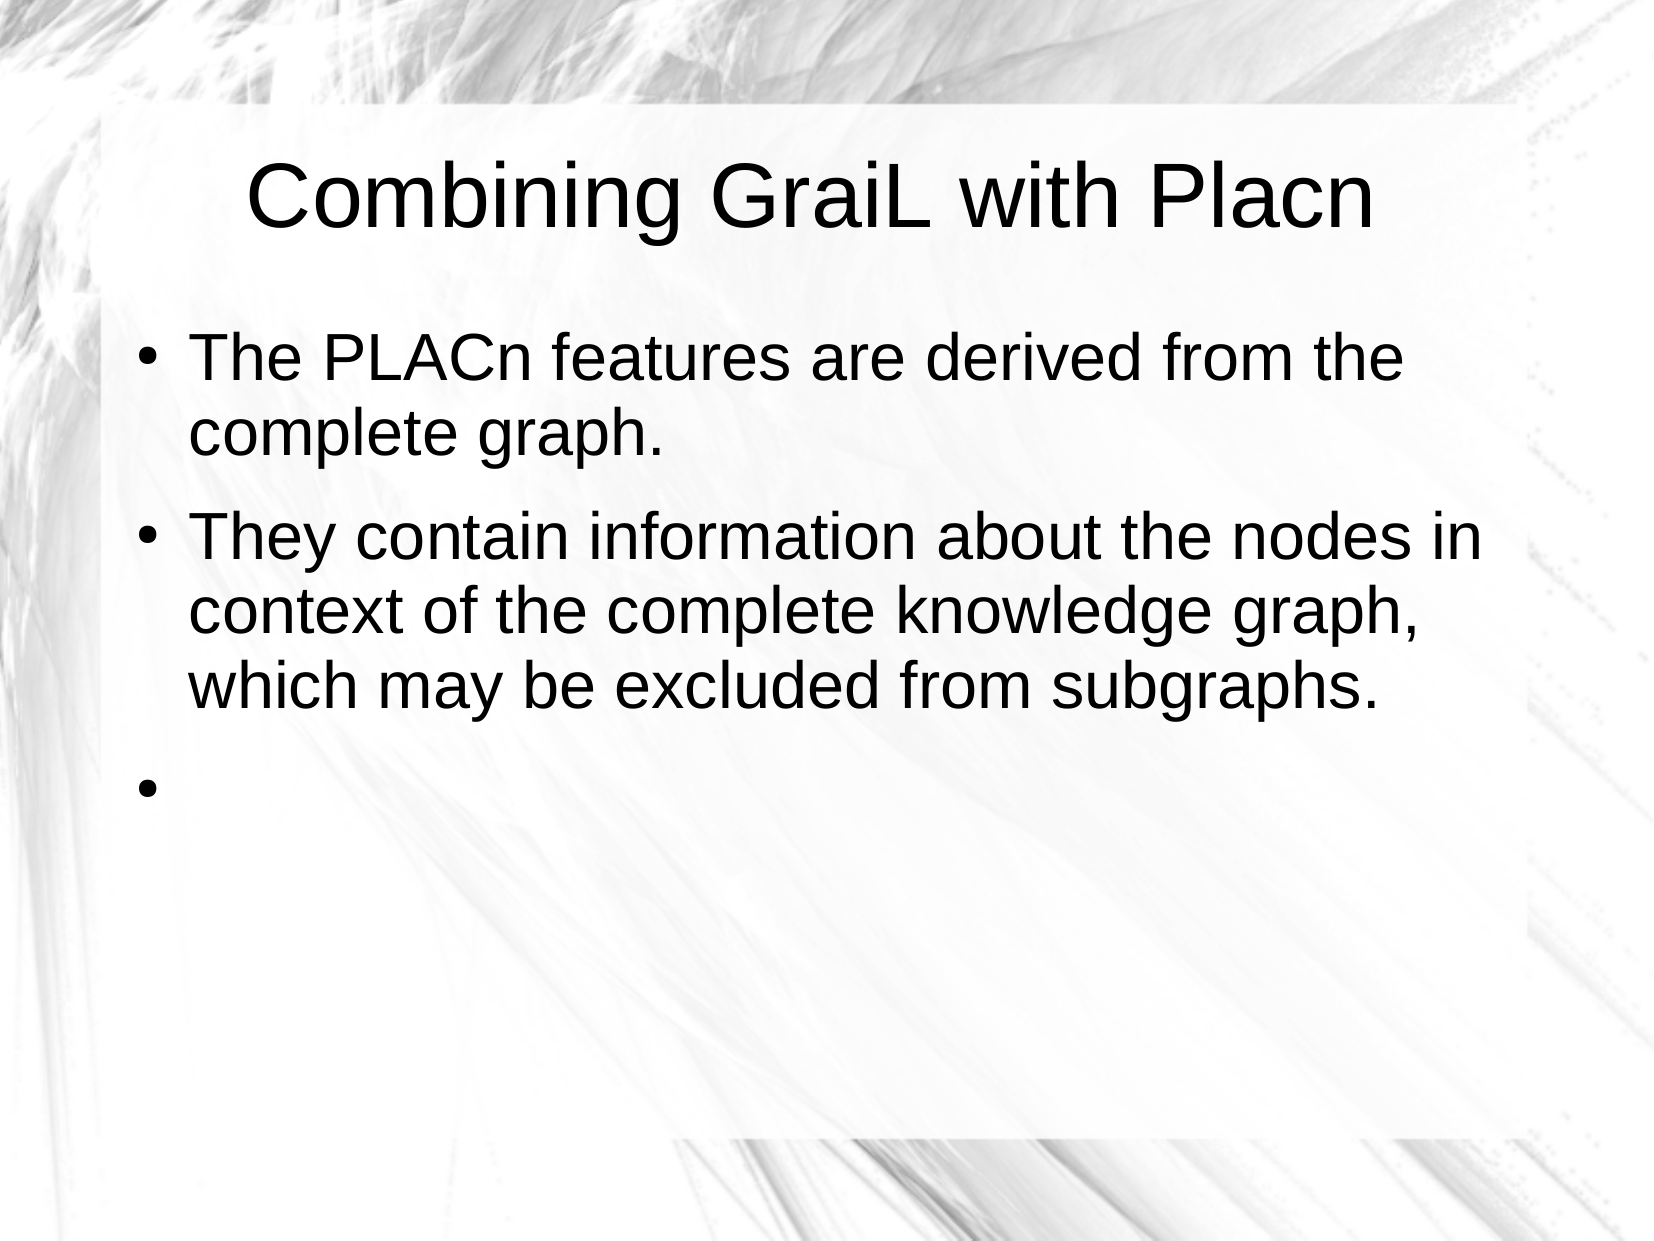

# Combining GraiL with Placn
The PLACn features are derived from the complete graph.
They contain information about the nodes in context of the complete knowledge graph, which may be excluded from subgraphs.